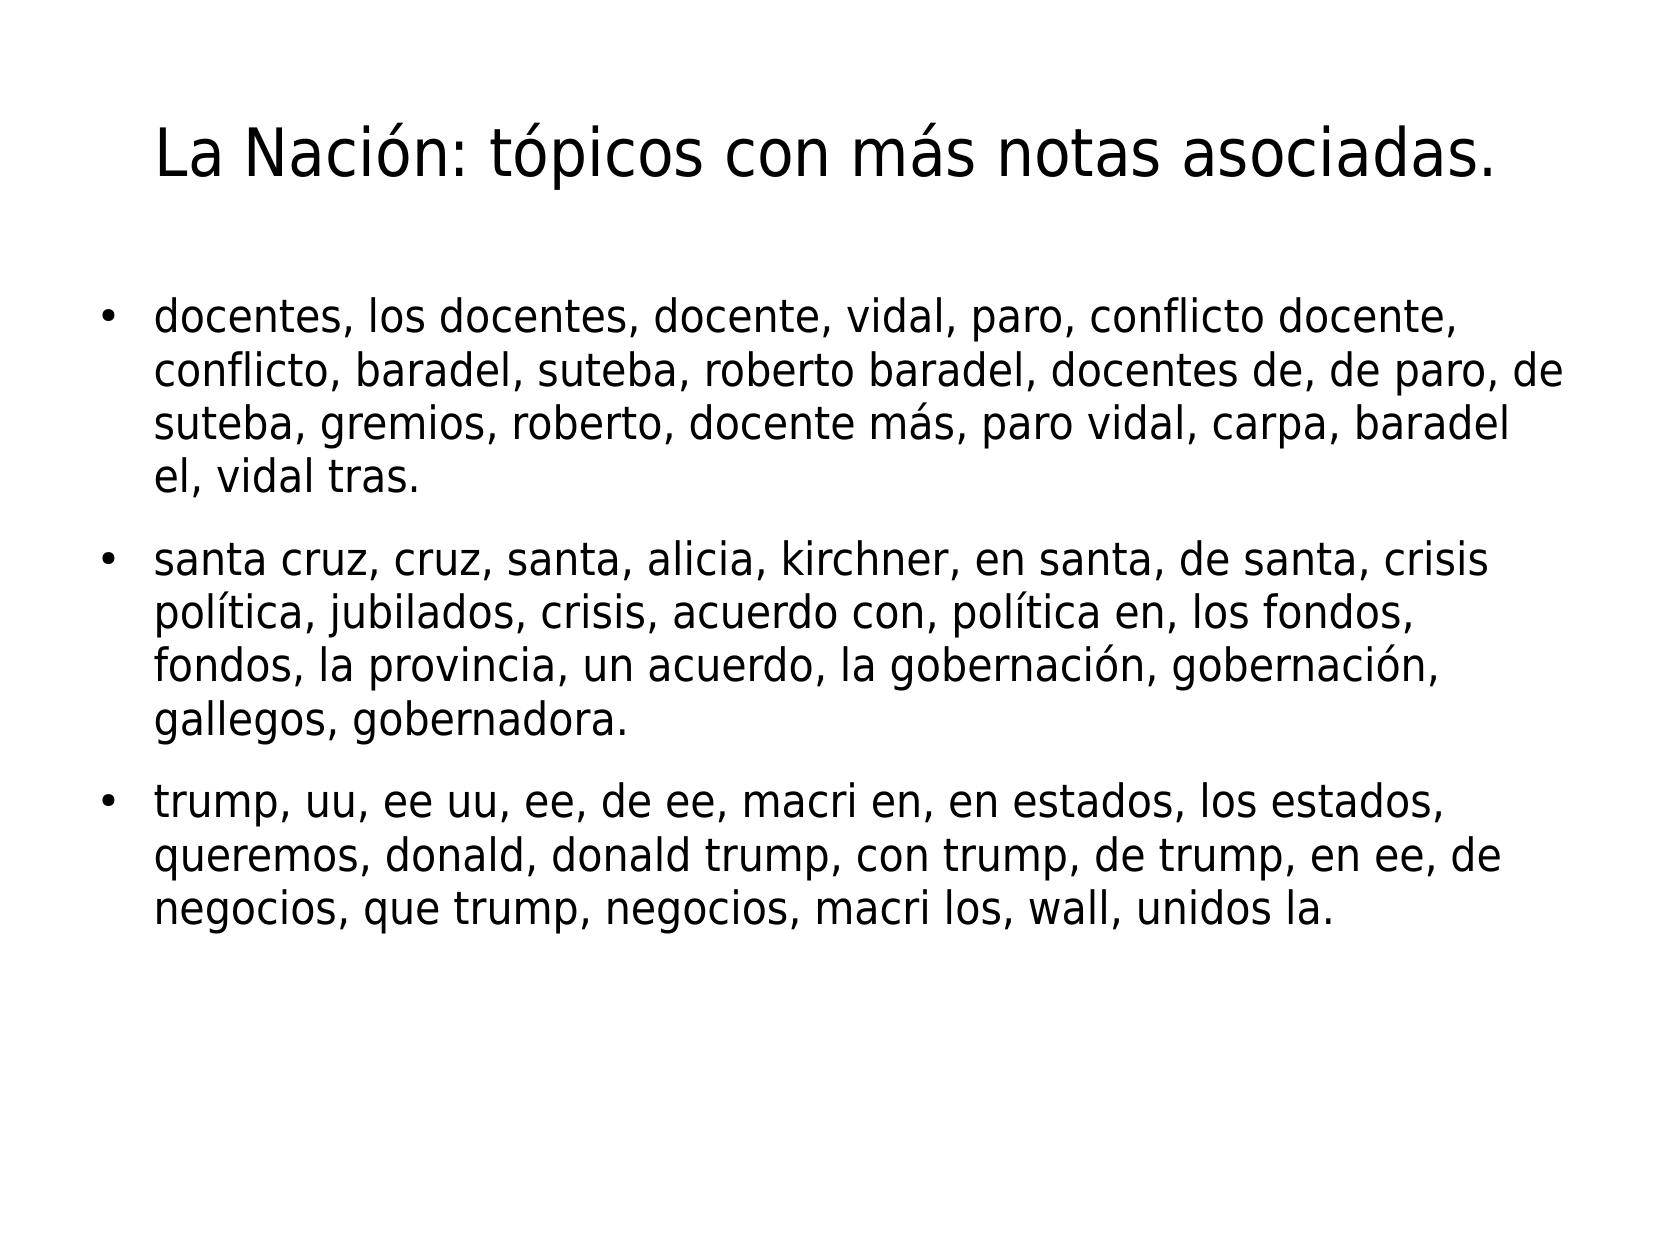

# La Nación: tópicos con más notas asociadas.
docentes, los docentes, docente, vidal, paro, conflicto docente, conflicto, baradel, suteba, roberto baradel, docentes de, de paro, de suteba, gremios, roberto, docente más, paro vidal, carpa, baradel el, vidal tras.
santa cruz, cruz, santa, alicia, kirchner, en santa, de santa, crisis política, jubilados, crisis, acuerdo con, política en, los fondos, fondos, la provincia, un acuerdo, la gobernación, gobernación, gallegos, gobernadora.
trump, uu, ee uu, ee, de ee, macri en, en estados, los estados, queremos, donald, donald trump, con trump, de trump, en ee, de negocios, que trump, negocios, macri los, wall, unidos la.